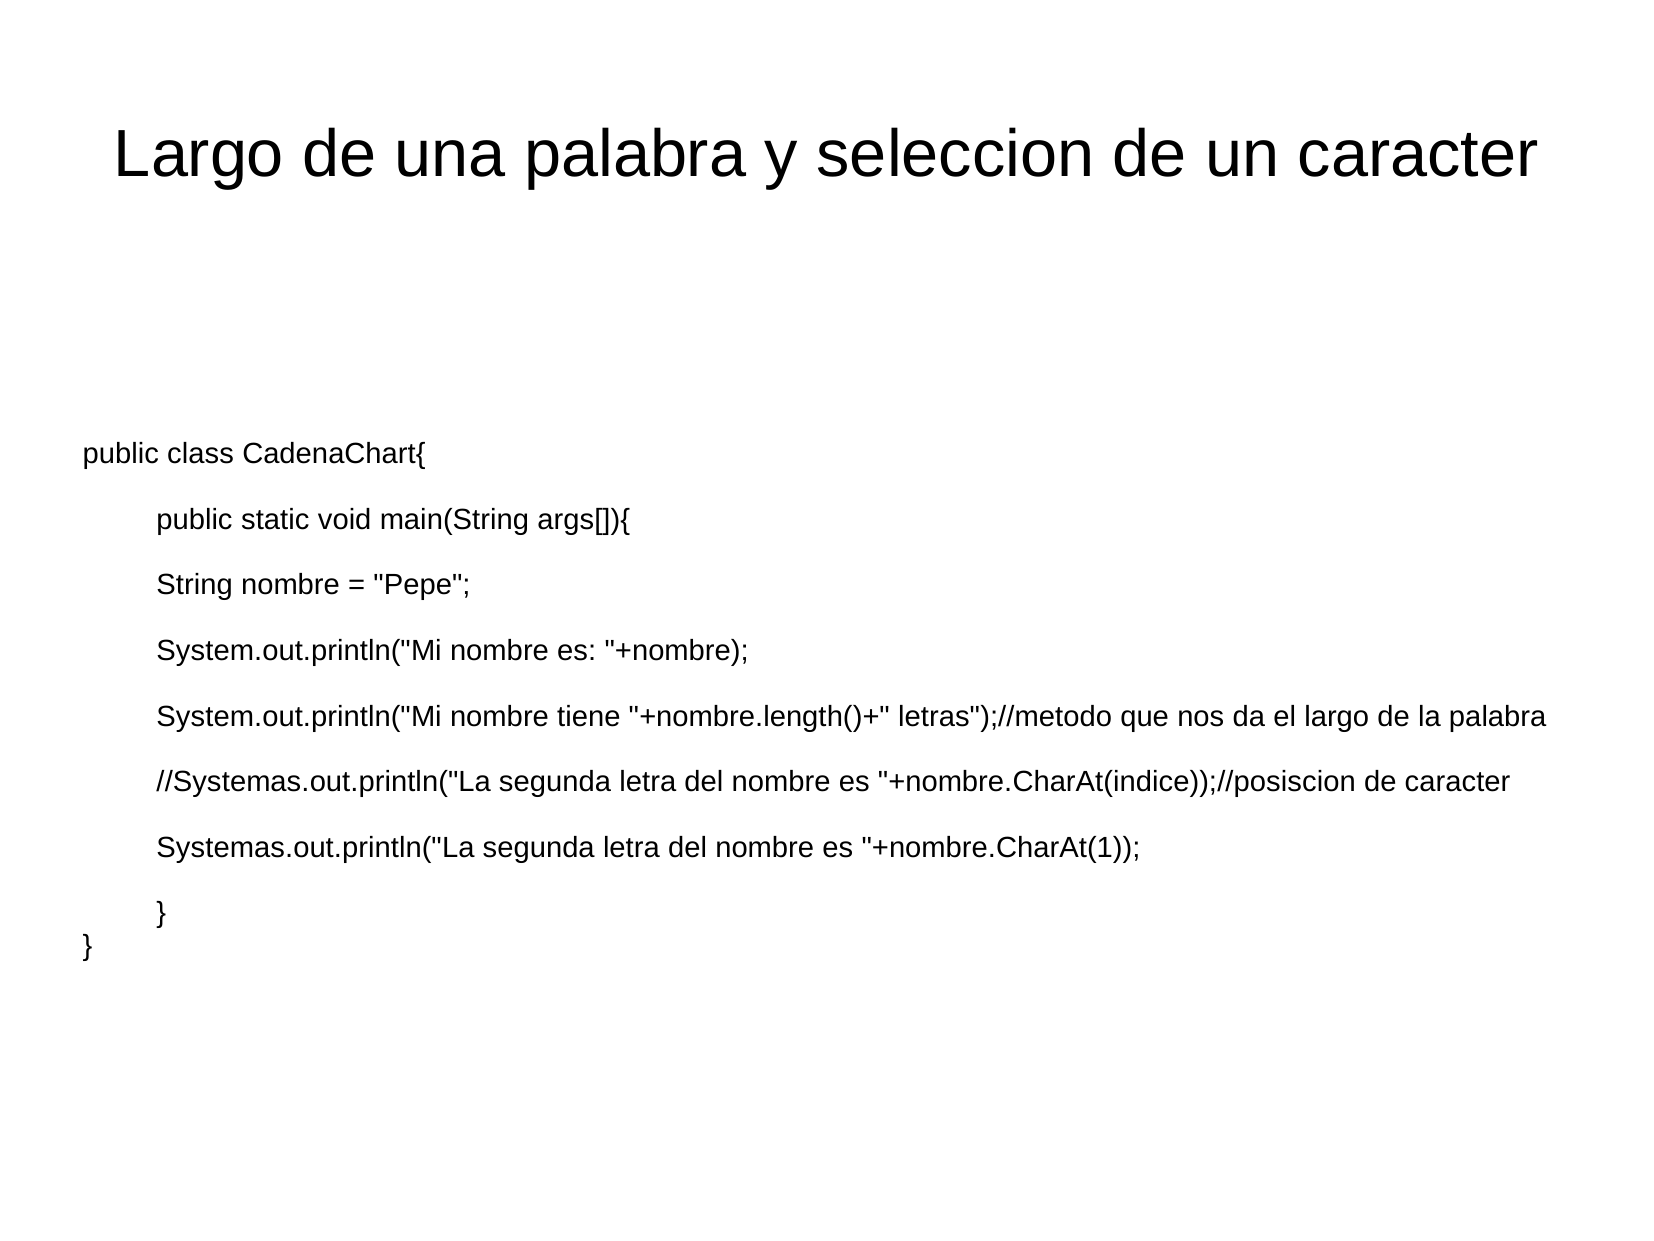

# Largo de una palabra y seleccion de un caracter
public class CadenaChart{
	public static void main(String args[]){
	String nombre = "Pepe";
	System.out.println("Mi nombre es: "+nombre);
	System.out.println("Mi nombre tiene "+nombre.length()+" letras");//metodo que nos da el largo de la palabra
	//Systemas.out.println("La segunda letra del nombre es "+nombre.CharAt(indice));//posiscion de caracter
	Systemas.out.println("La segunda letra del nombre es "+nombre.CharAt(1));
	}
}